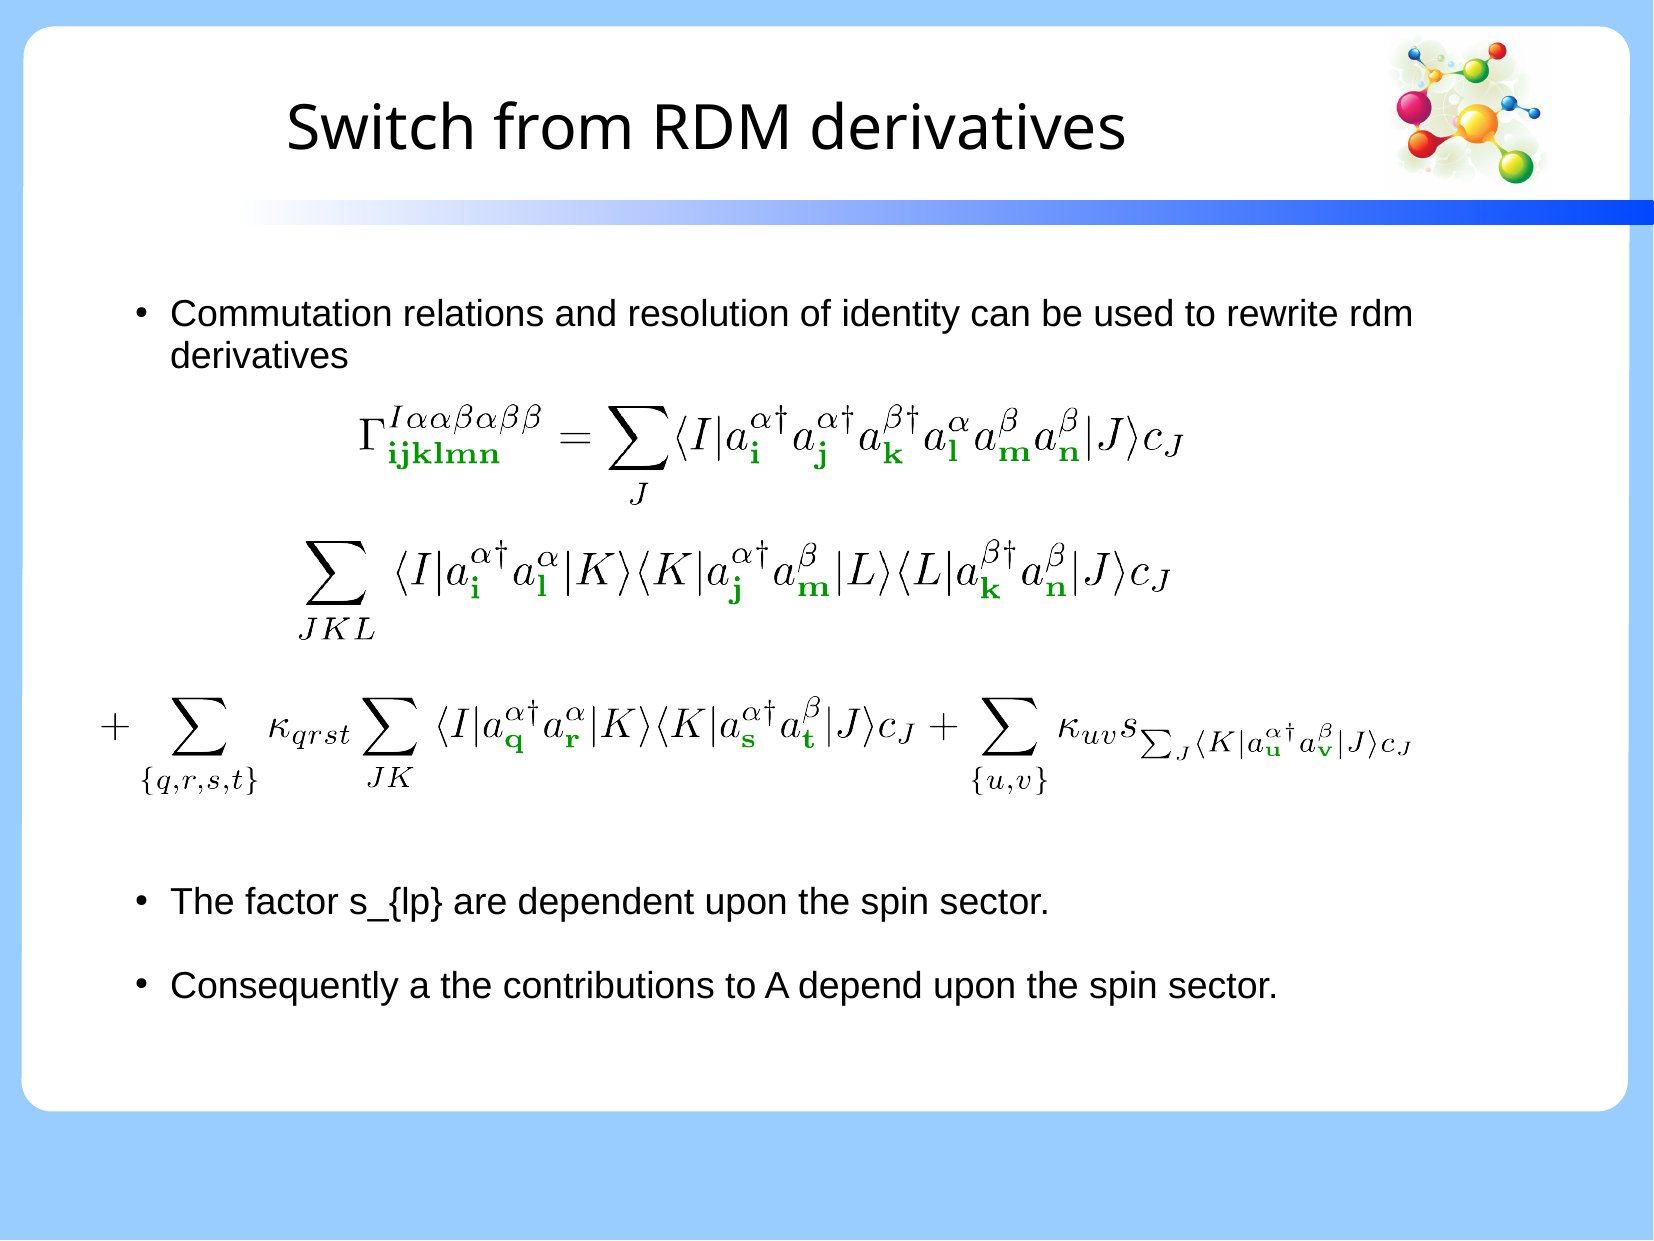

# Switch from RDM derivatives
Commutation relations and resolution of identity can be used to rewrite rdm derivatives
The factor s_{lp} are dependent upon the spin sector.
Consequently a the contributions to A depend upon the spin sector.